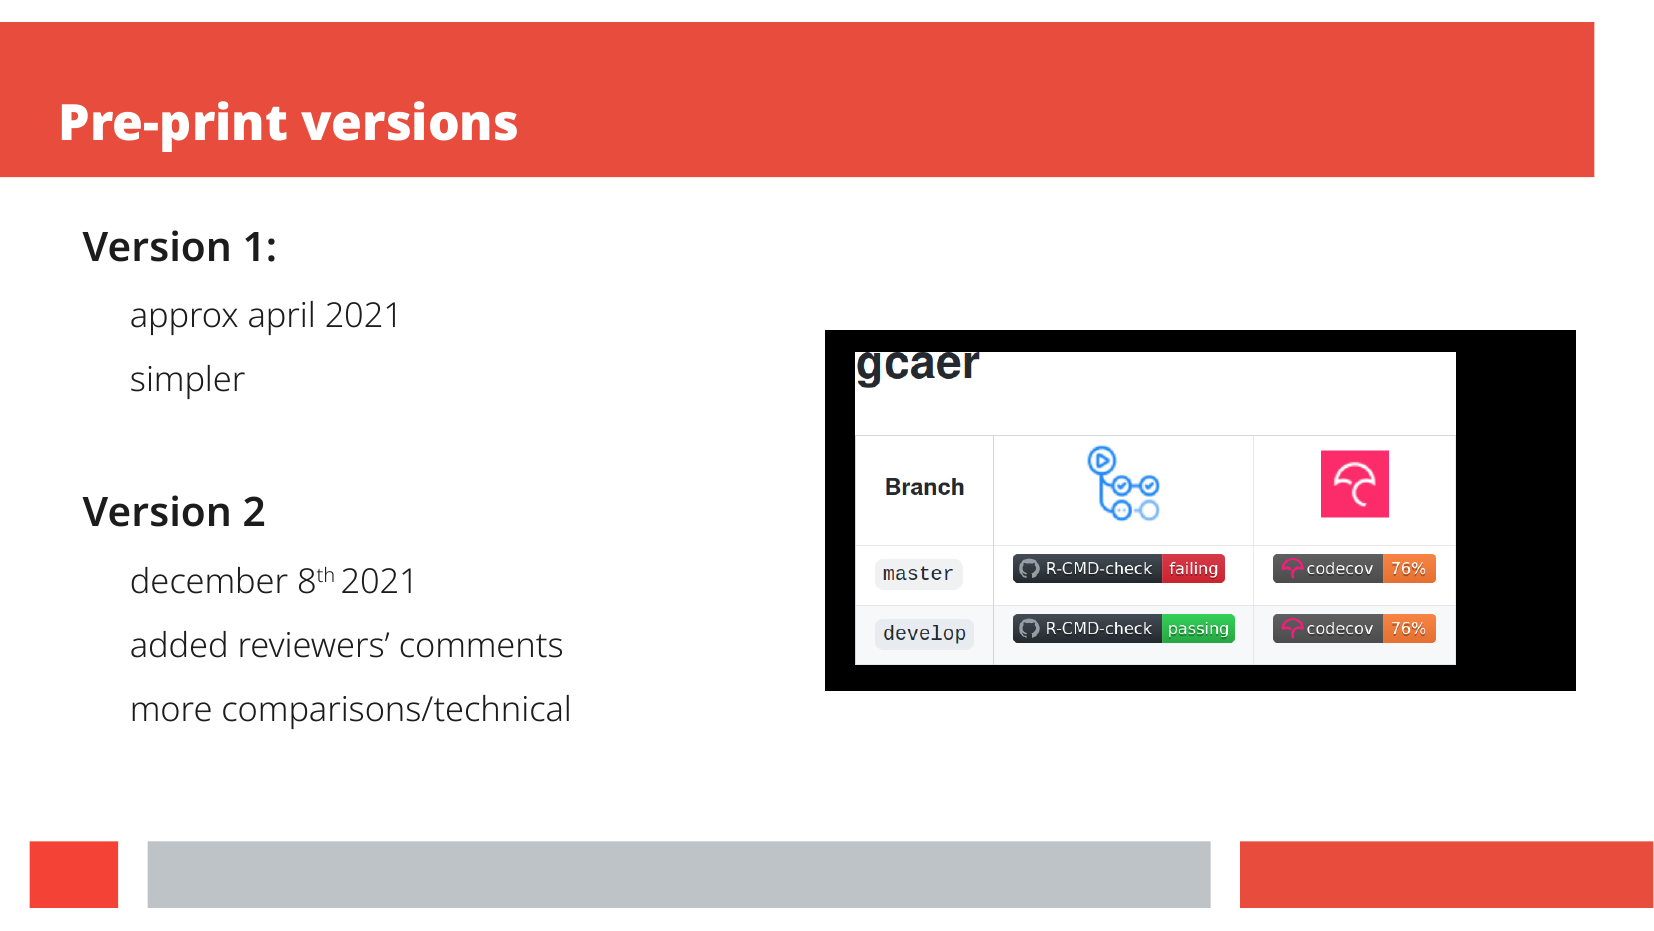

# Pre-print versions
Version 1:
approx april 2021
simpler
Version 2
december 8th 2021
added reviewers’ comments
more comparisons/technical